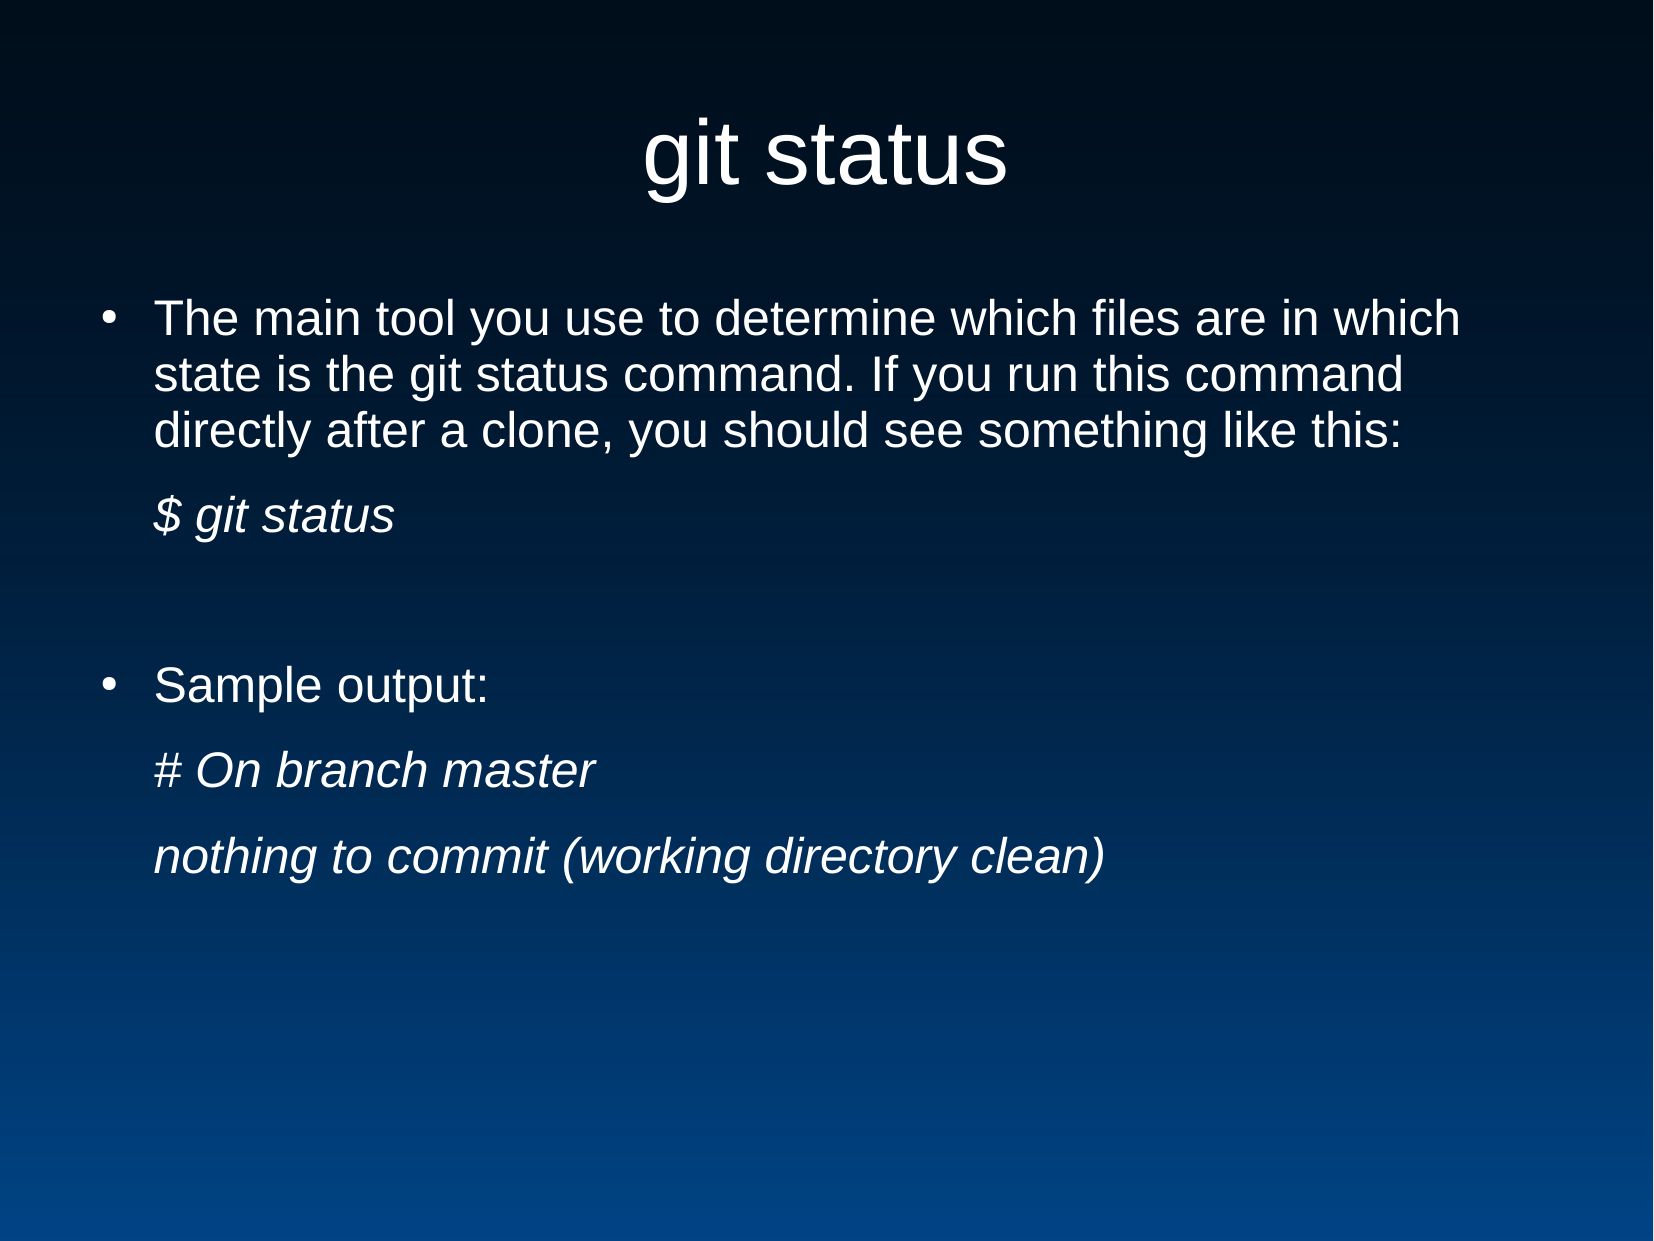

# git status
The main tool you use to determine which files are in which state is the git status command. If you run this command directly after a clone, you should see something like this:
$ git status
Sample output:
# On branch master
nothing to commit (working directory clean)